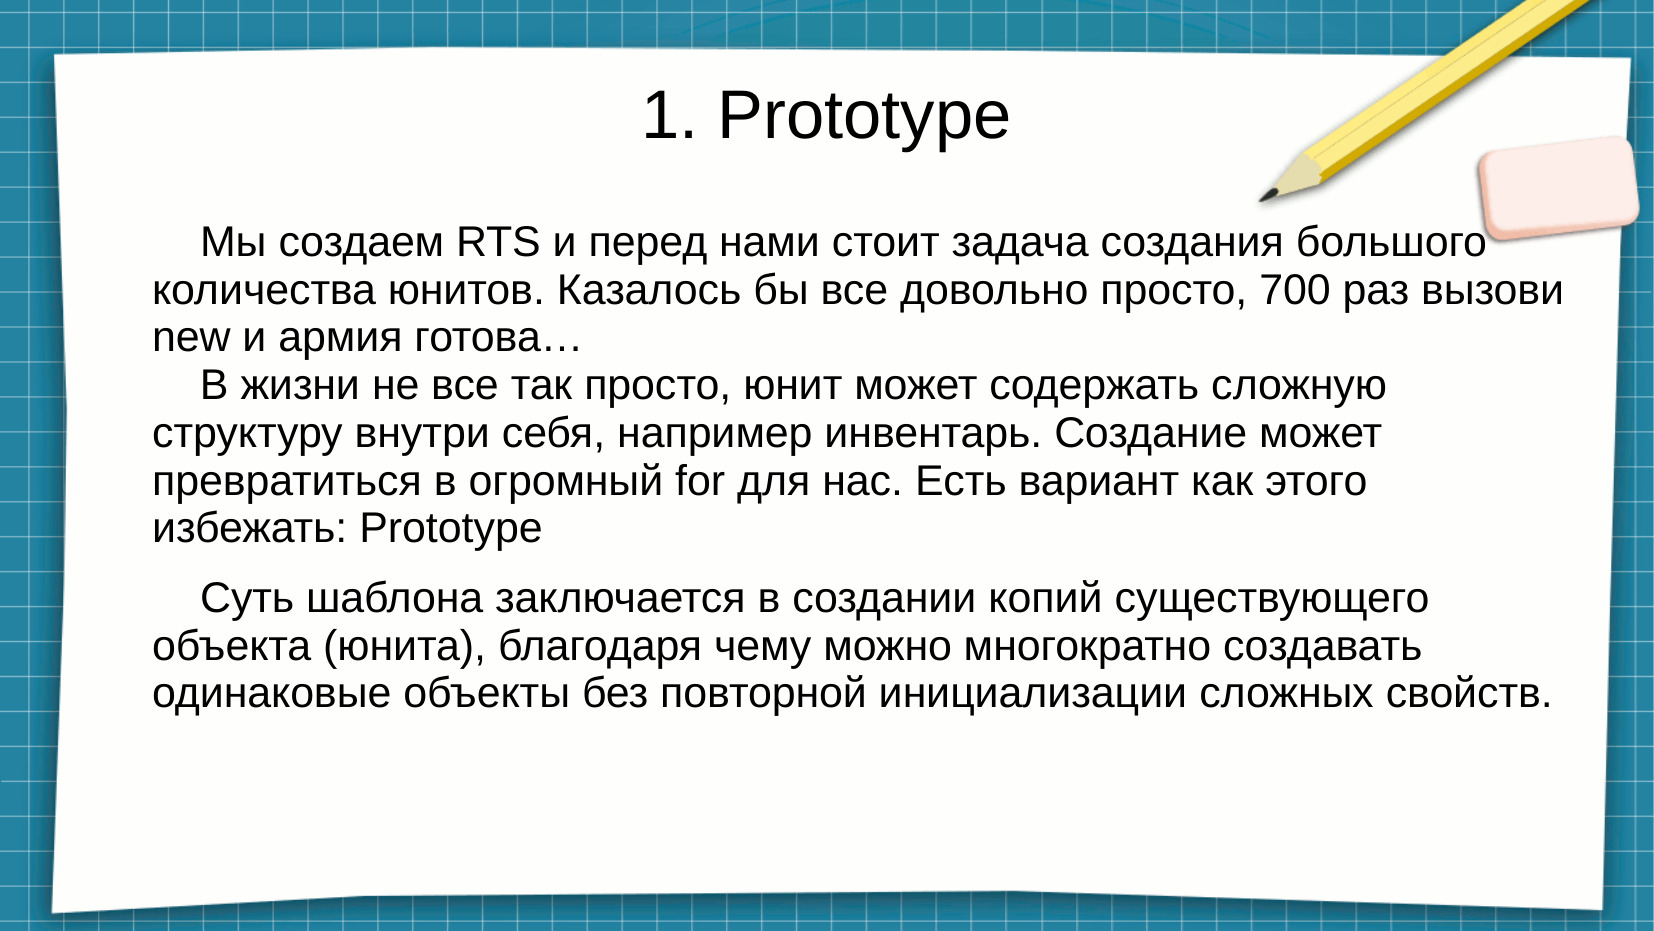

# 1. Prototype
 Мы создаем RTS и перед нами стоит задача создания большого количества юнитов. Казалось бы все довольно просто, 700 раз вызови new и армия готова…
 В жизни не все так просто, юнит может содержать сложную структуру внутри себя, например инвентарь. Создание может превратиться в огромный for для нас. Есть вариант как этого избежать: Prototype
 Суть шаблона заключается в создании копий существующего объекта (юнита), благодаря чему можно многократно создавать одинаковые объекты без повторной инициализации сложных свойств.